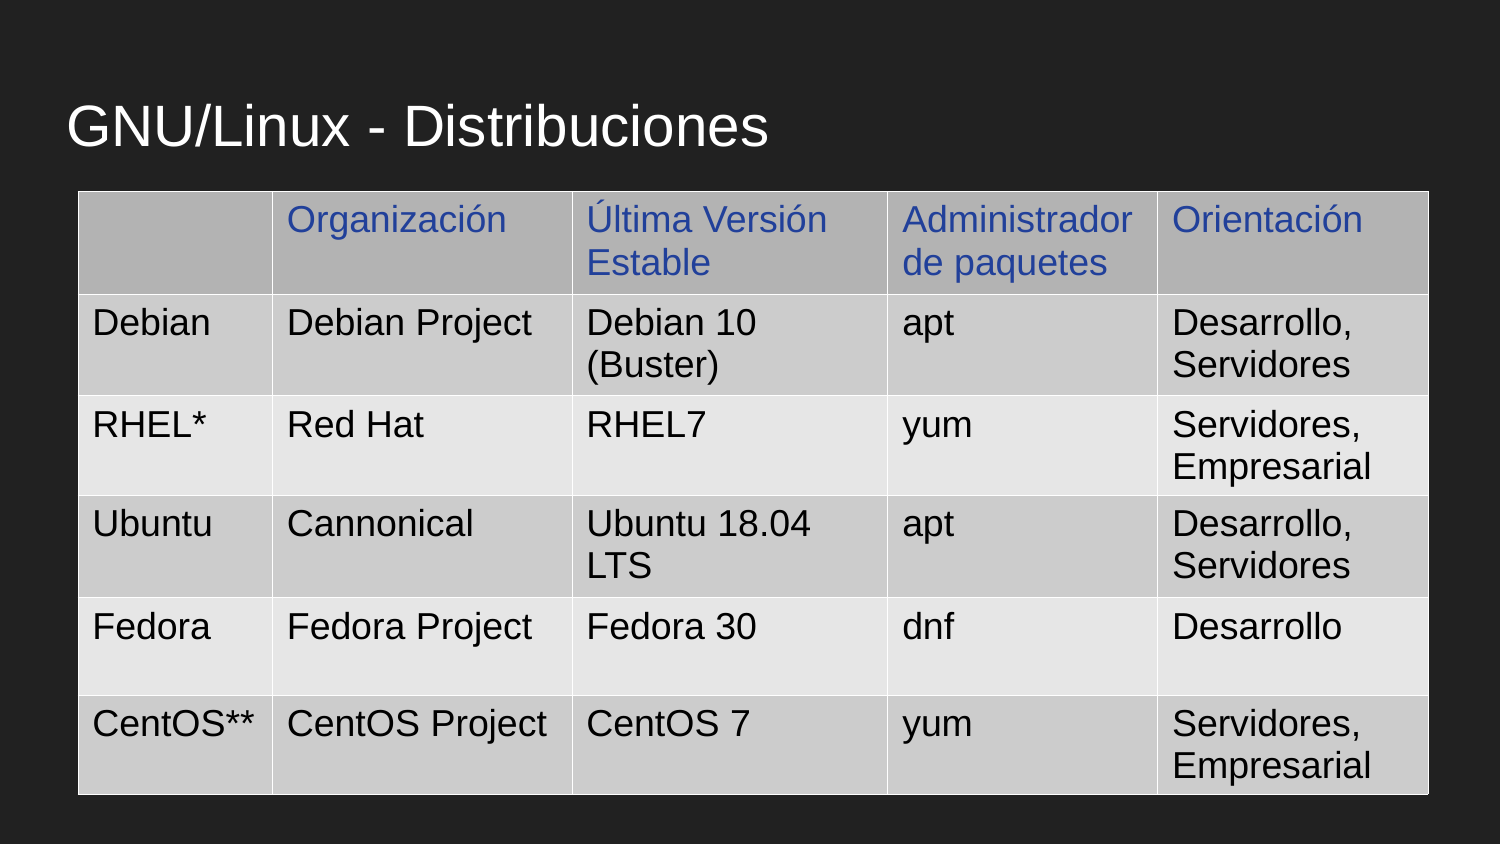

# GNU/Linux - Distribuciones
| | Organización | Última Versión Estable | Administrador de paquetes | Orientación |
| --- | --- | --- | --- | --- |
| Debian | Debian Project | Debian 10 (Buster) | apt | Desarrollo, Servidores |
| RHEL\* | Red Hat | RHEL7 | yum | Servidores, Empresarial |
| Ubuntu | Cannonical | Ubuntu 18.04 LTS | apt | Desarrollo, Servidores |
| Fedora | Fedora Project | Fedora 30 | dnf | Desarrollo |
| CentOS\*\* | CentOS Project | CentOS 7 | yum | Servidores, Empresarial |